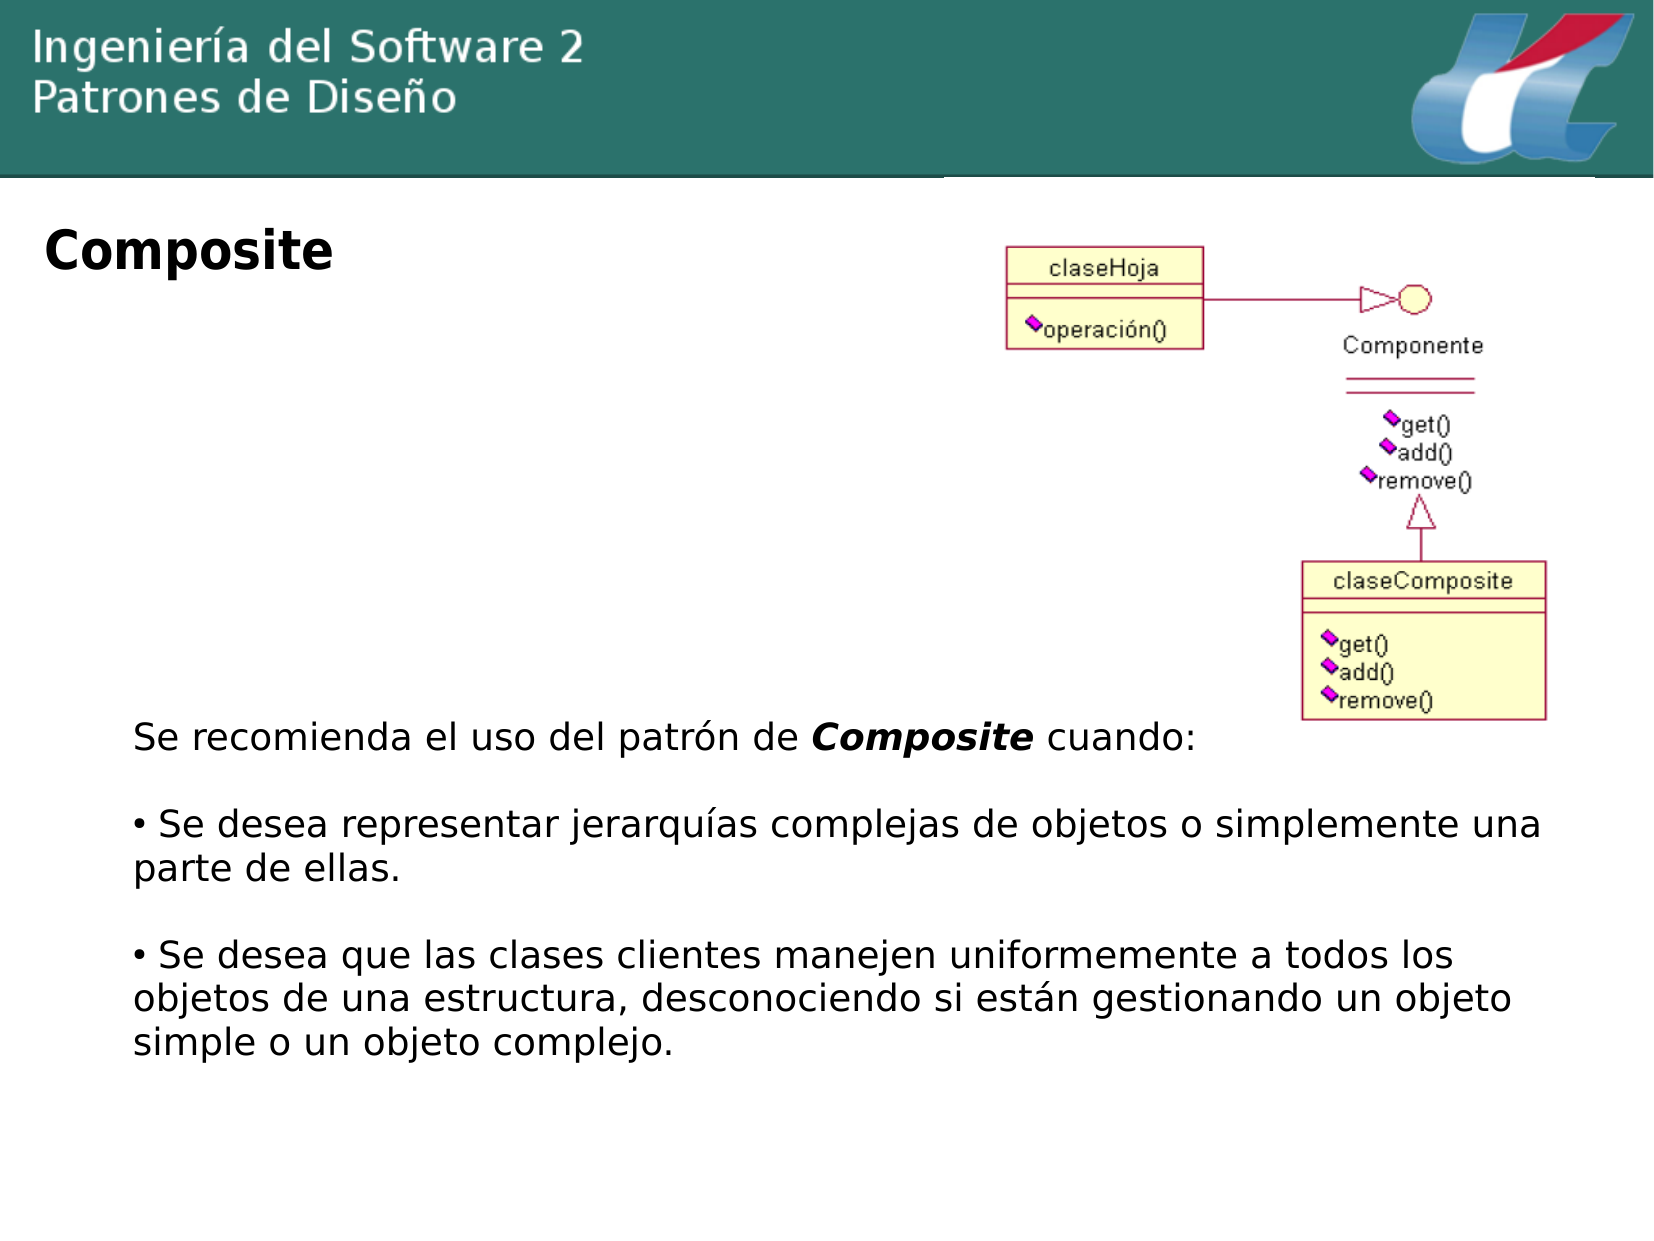

Composite
Se recomienda el uso del patrón de Composite cuando:
 Se desea representar jerarquías complejas de objetos o simplemente una parte de ellas.
 Se desea que las clases clientes manejen uniformemente a todos los objetos de una estructura, desconociendo si están gestionando un objeto simple o un objeto complejo.